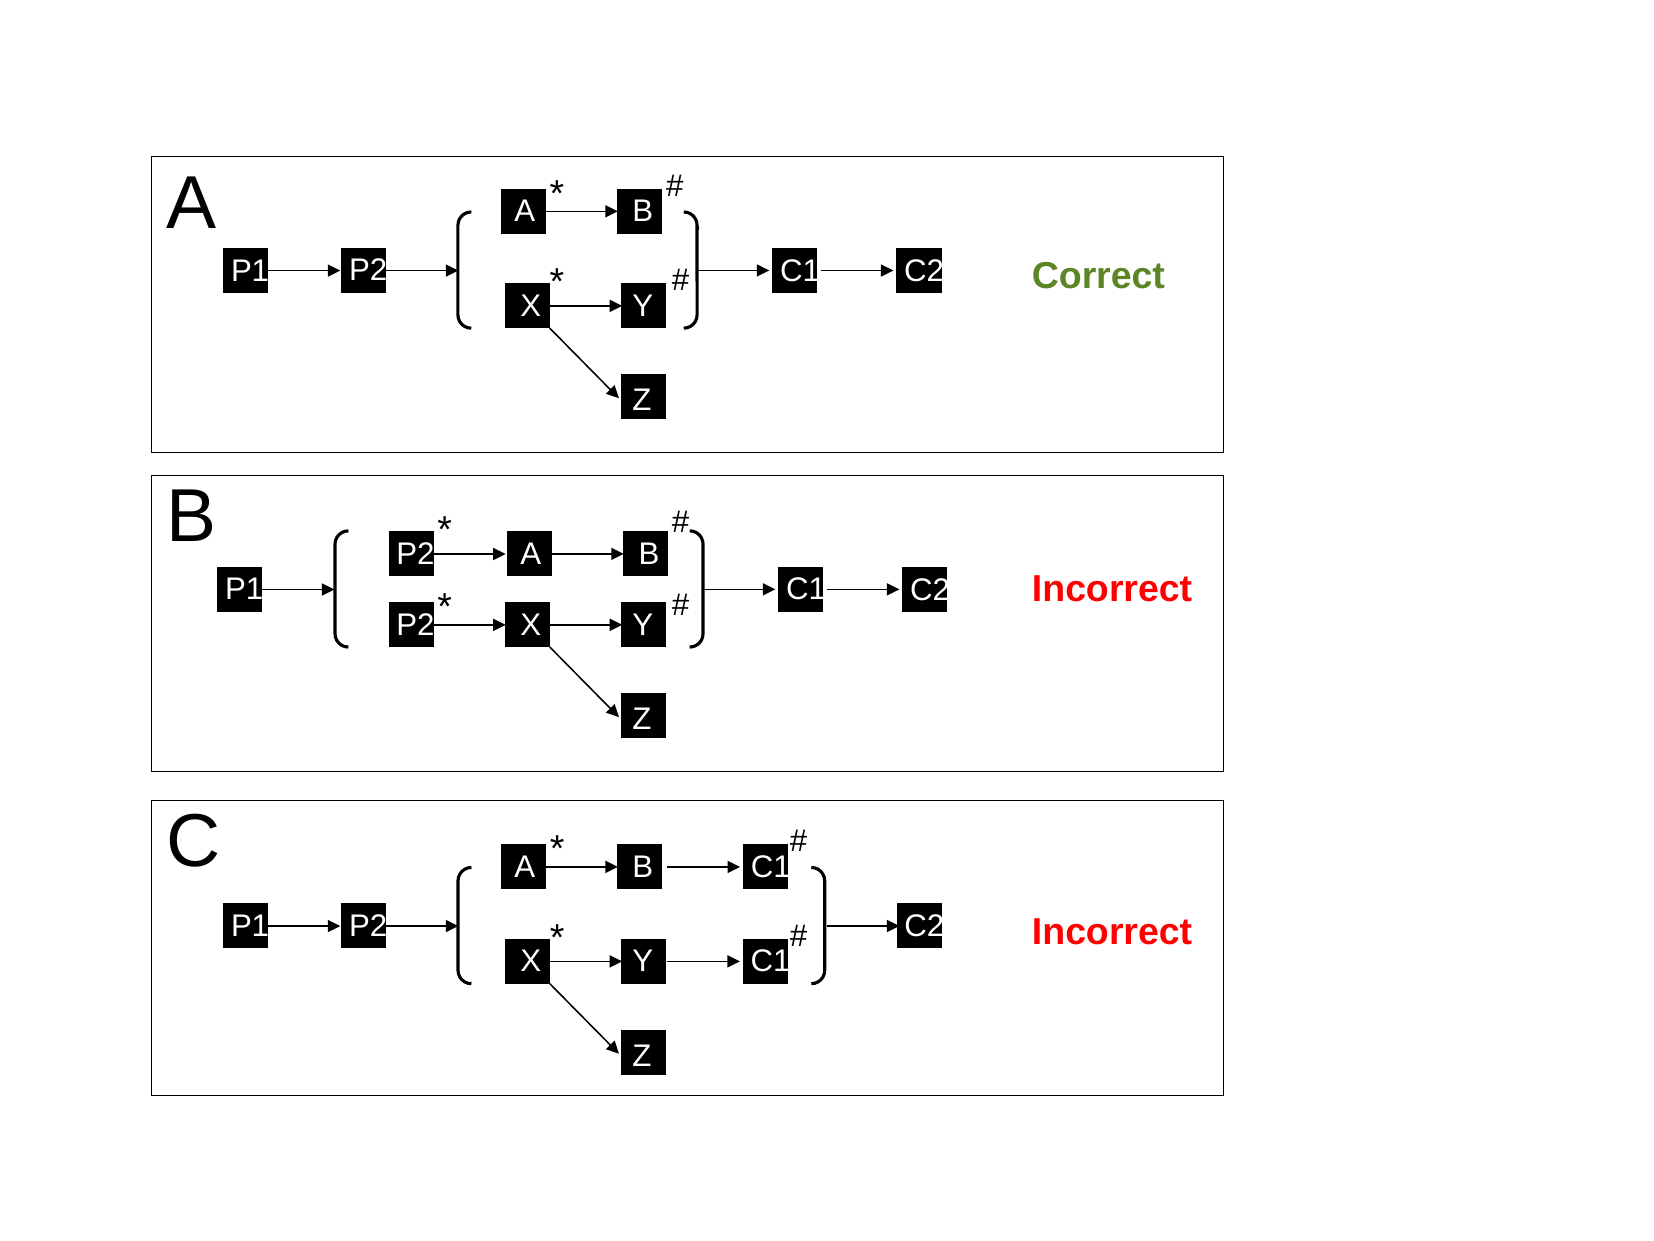

A
#
*
A
B
P2
P1
C1
C2
Correct
*
#
X
Y
Z
B
#
*
A
B
P2
Incorrect
P1
C1
C2
*
#
P2
X
Y
Z
C
#
*
A
B
C1
P2
P1
C2
Incorrect
*
#
X
Y
C1
Z